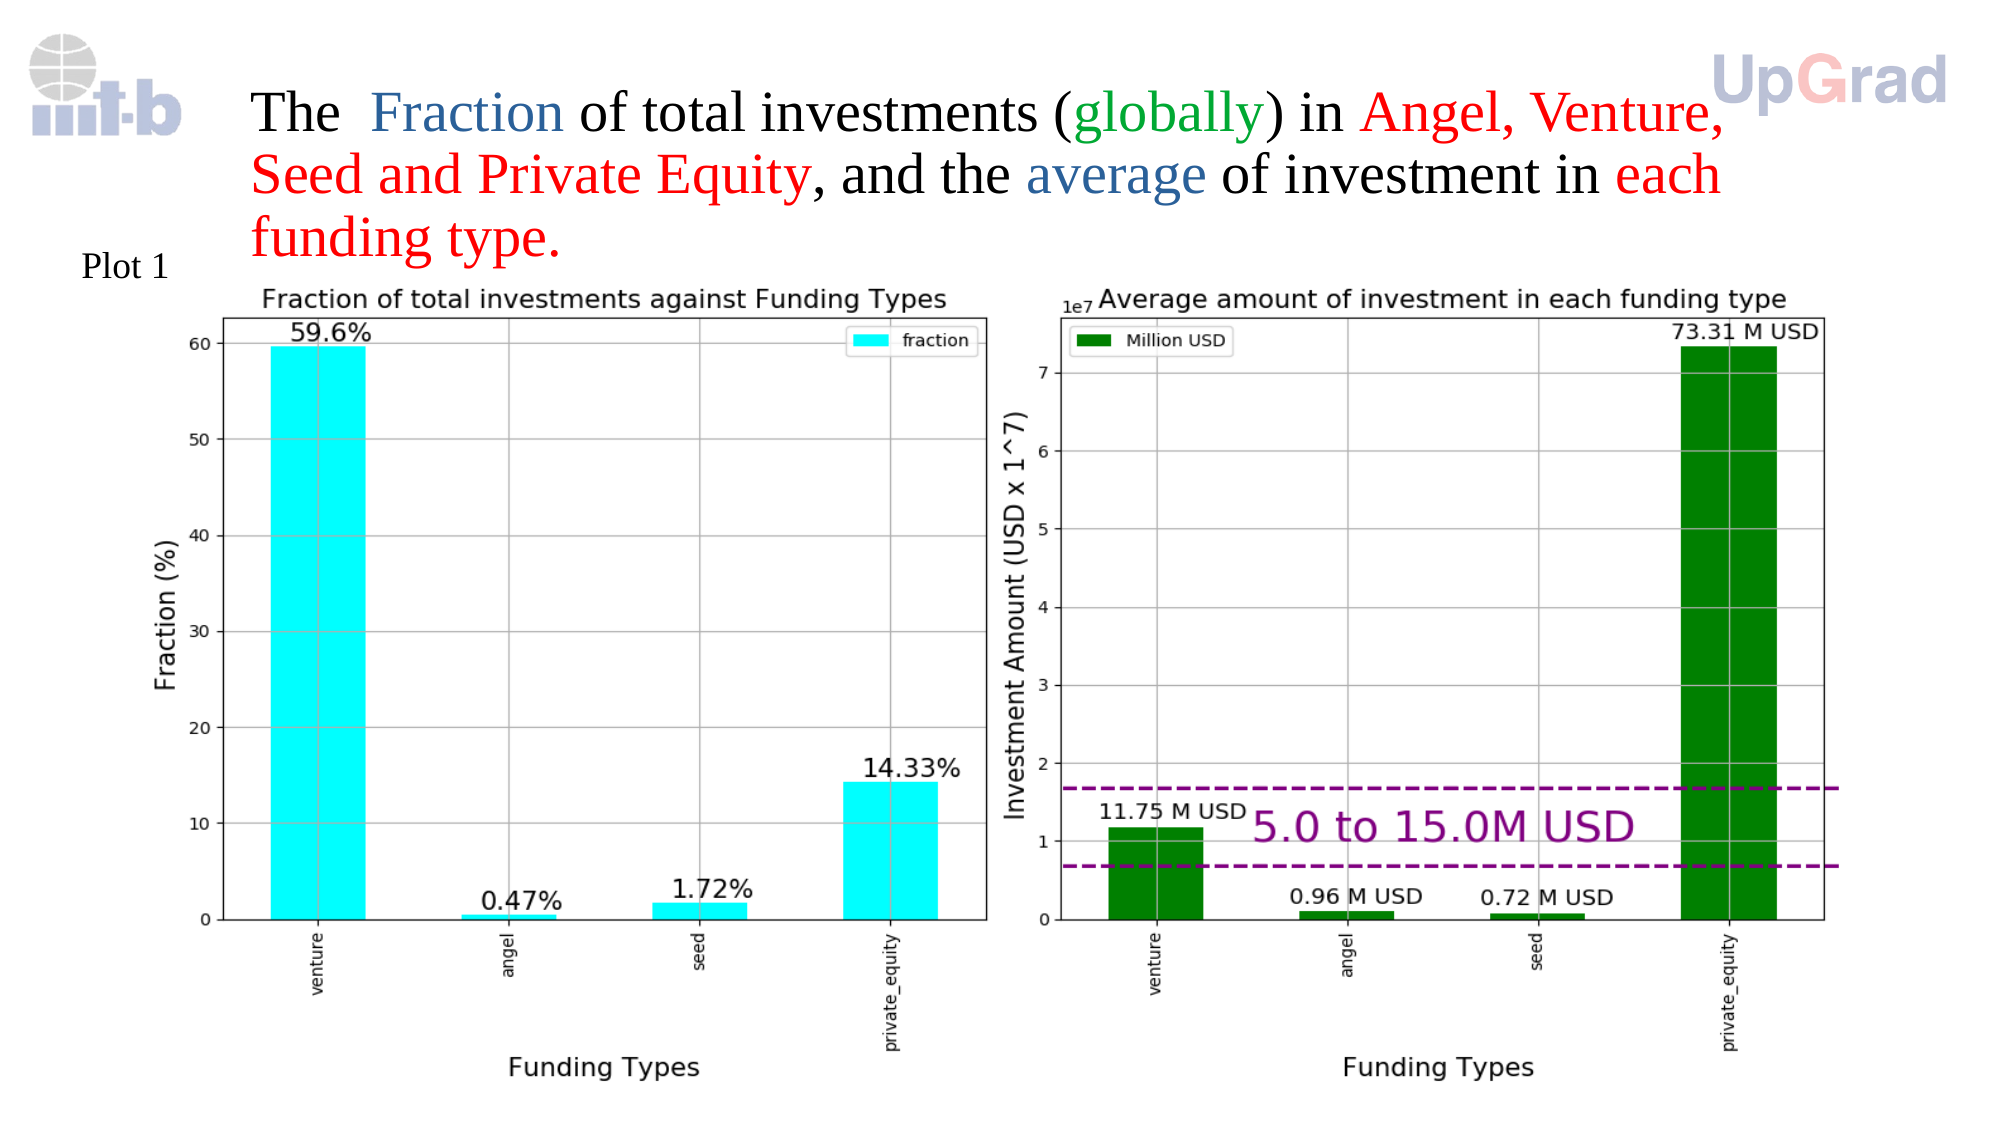

The Fraction of total investments (globally) in Angel, Venture, Seed and Private Equity, and the average of investment in each funding type.
Plot 1